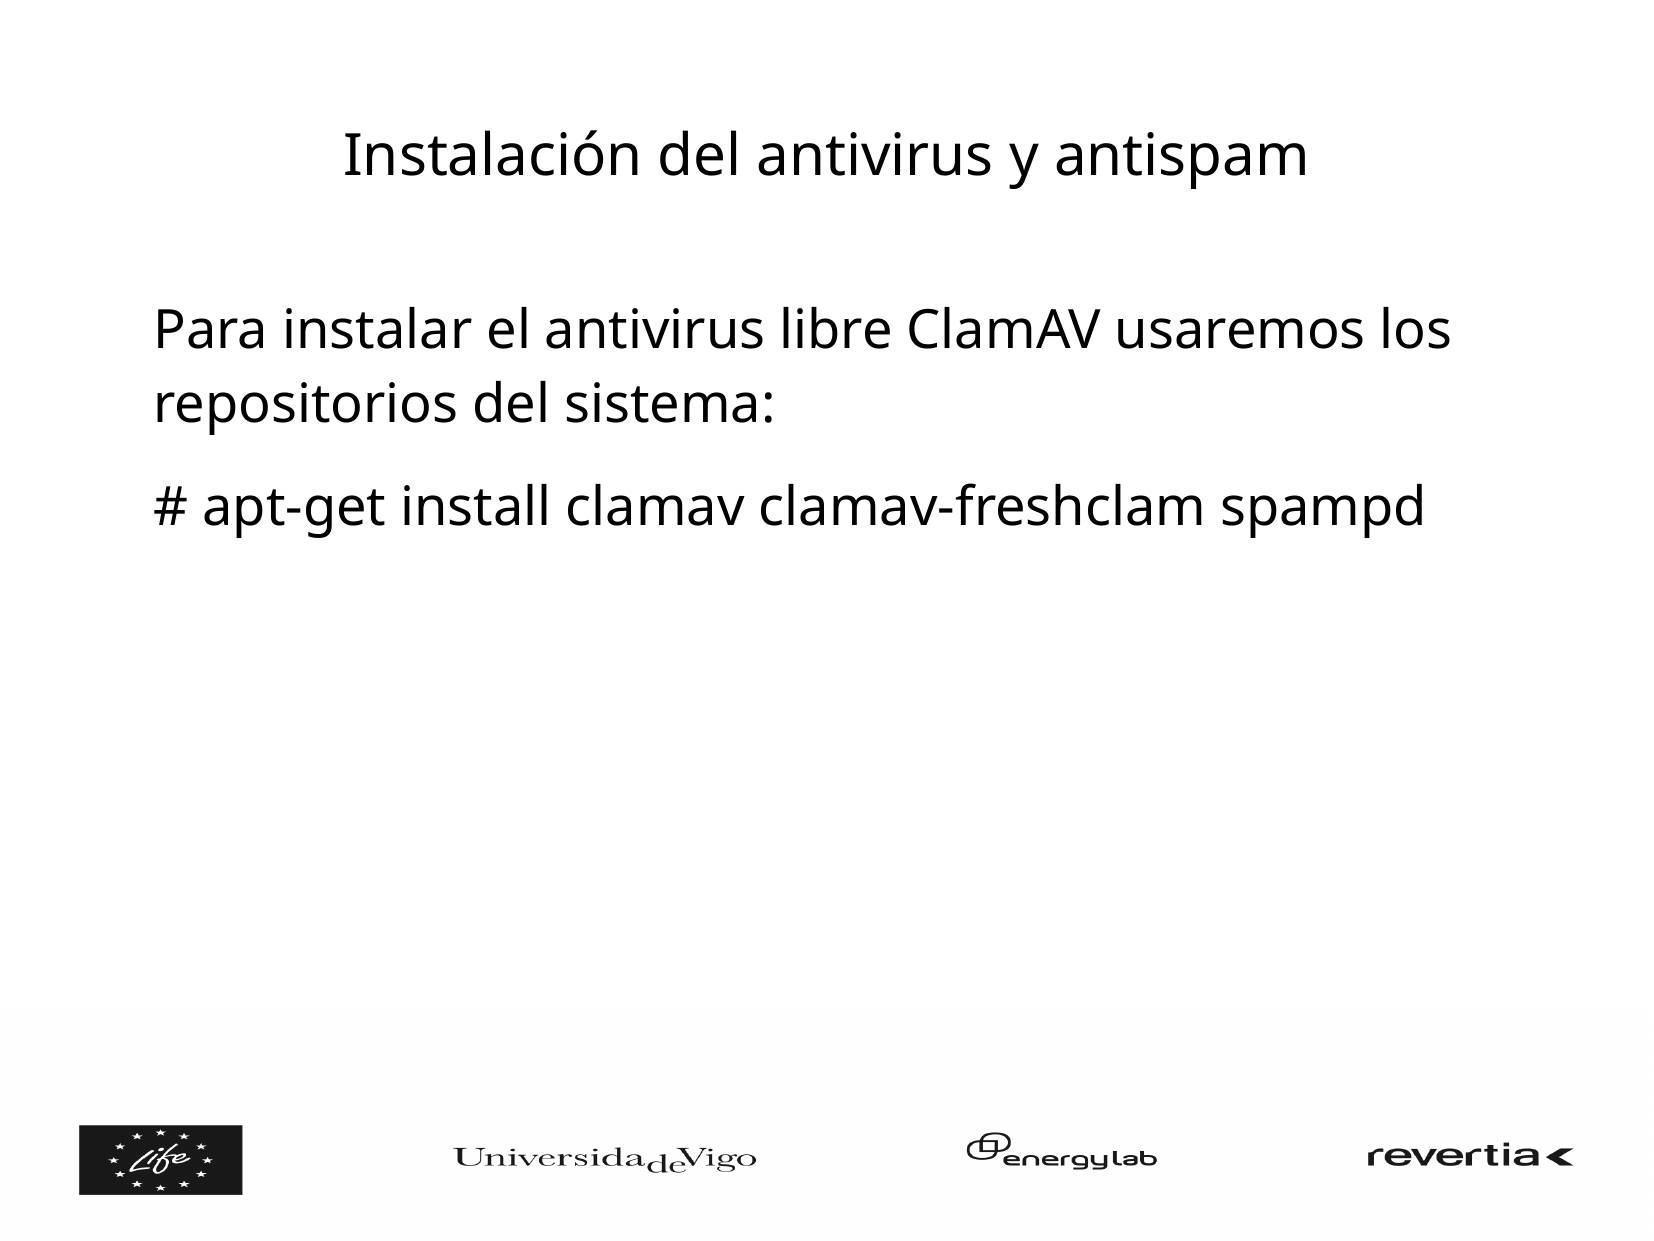

# Instalación del antivirus y antispam
Para instalar el antivirus libre ClamAV usaremos los repositorios del sistema:
# apt-get install clamav clamav-freshclam spampd